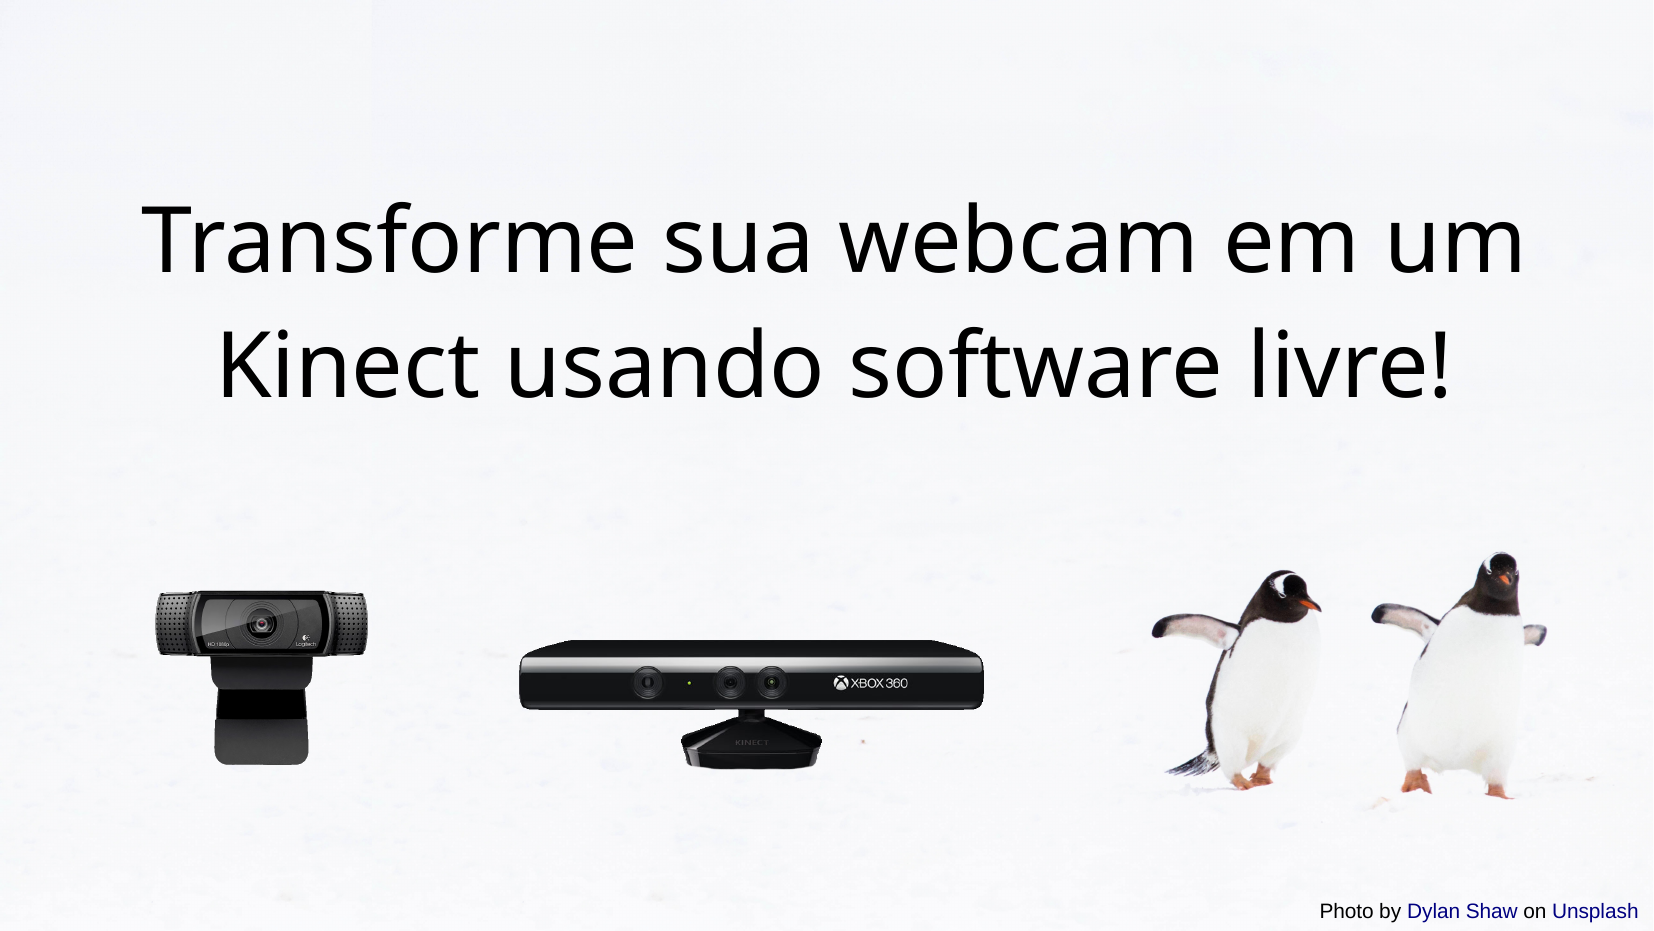

# Transforme sua webcam em um Kinect usando software livre!
Photo by Dylan Shaw on Unsplash